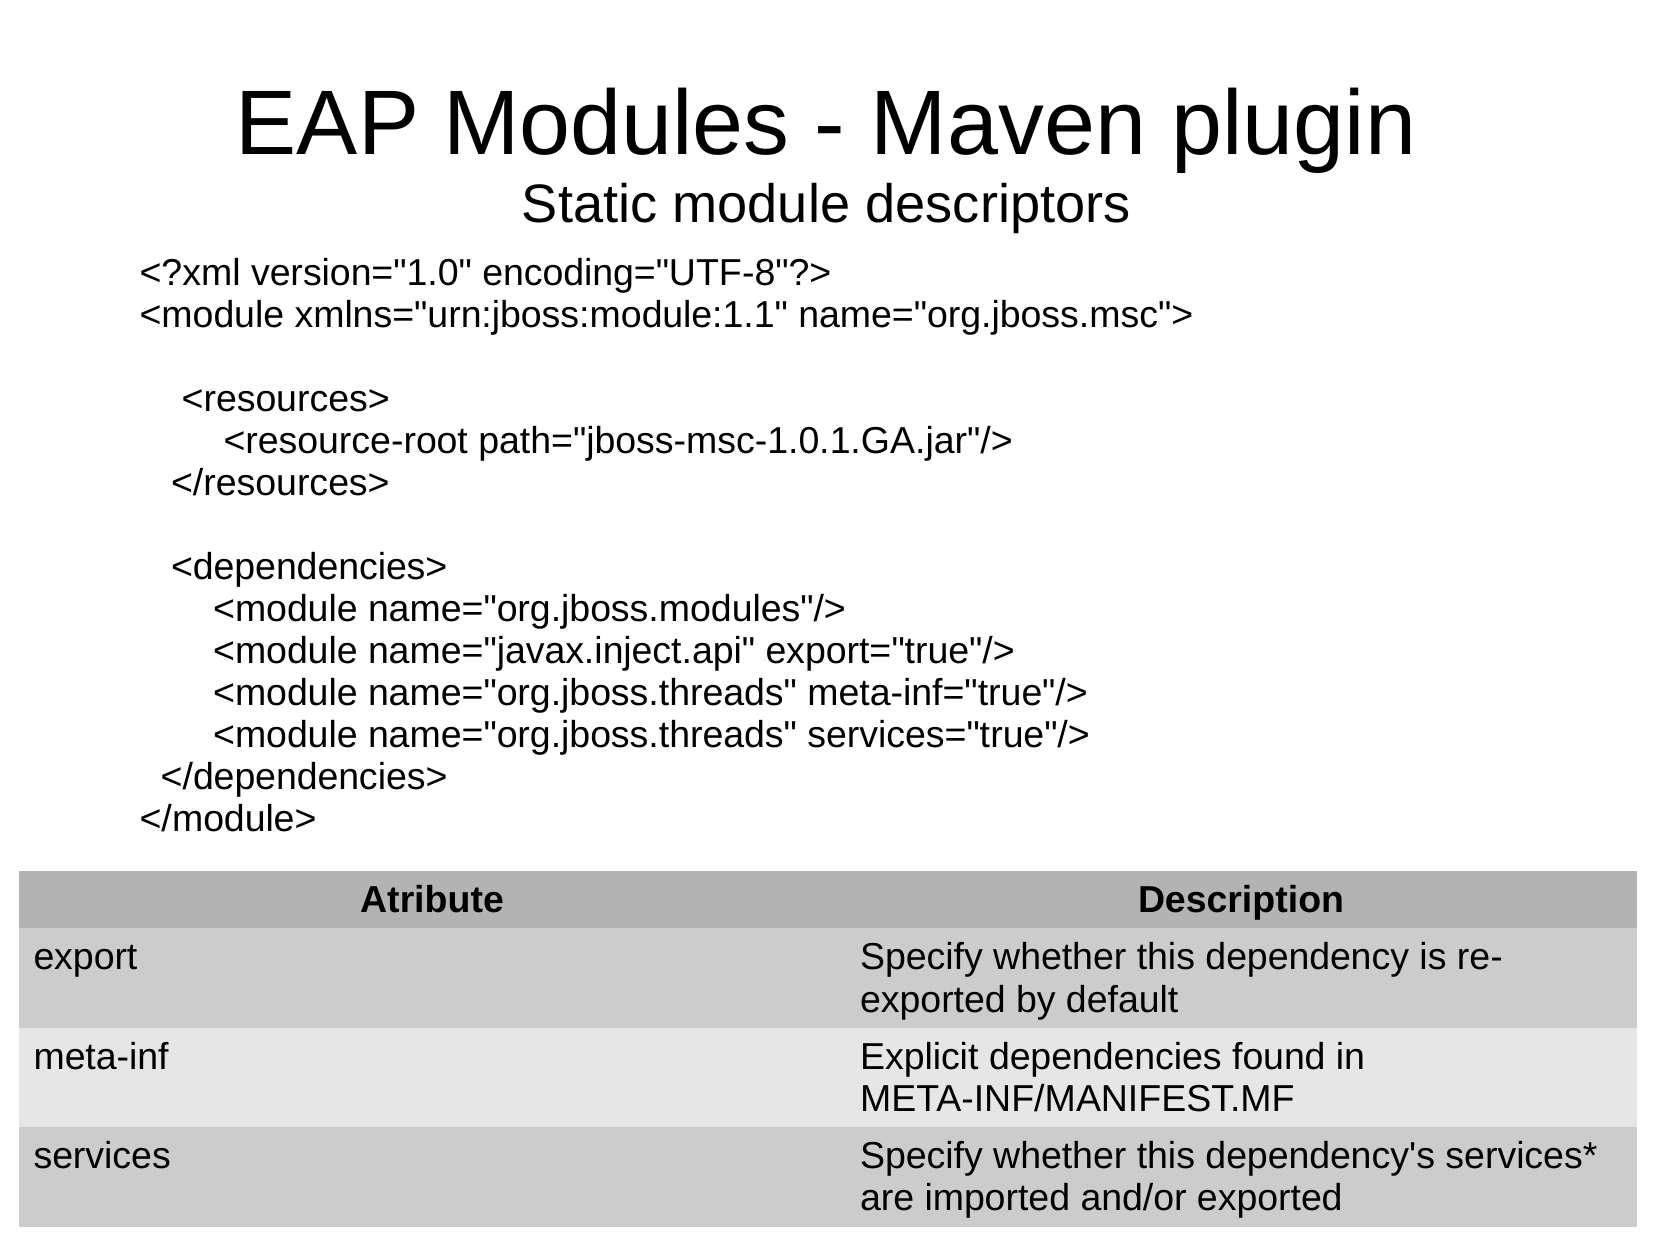

# EAP Modules - Maven plugin Static module descriptors
 <?xml version="1.0" encoding="UTF-8"?>
 <module xmlns="urn:jboss:module:1.1" name="org.jboss.msc">
 <resources>
 <resource-root path="jboss-msc-1.0.1.GA.jar"/>
 </resources>
 <dependencies>
 <module name="org.jboss.modules"/>
 <module name="javax.inject.api" export="true"/>
 <module name="org.jboss.threads" meta-inf="true"/>
 <module name="org.jboss.threads" services="true"/>
 </dependencies>
 </module>
| Atribute | Description |
| --- | --- |
| export | Specify whether this dependency is re-exported by default |
| meta-inf | Explicit dependencies found in META-INF/MANIFEST.MF |
| services | Specify whether this dependency's services\* are imported and/or exported |